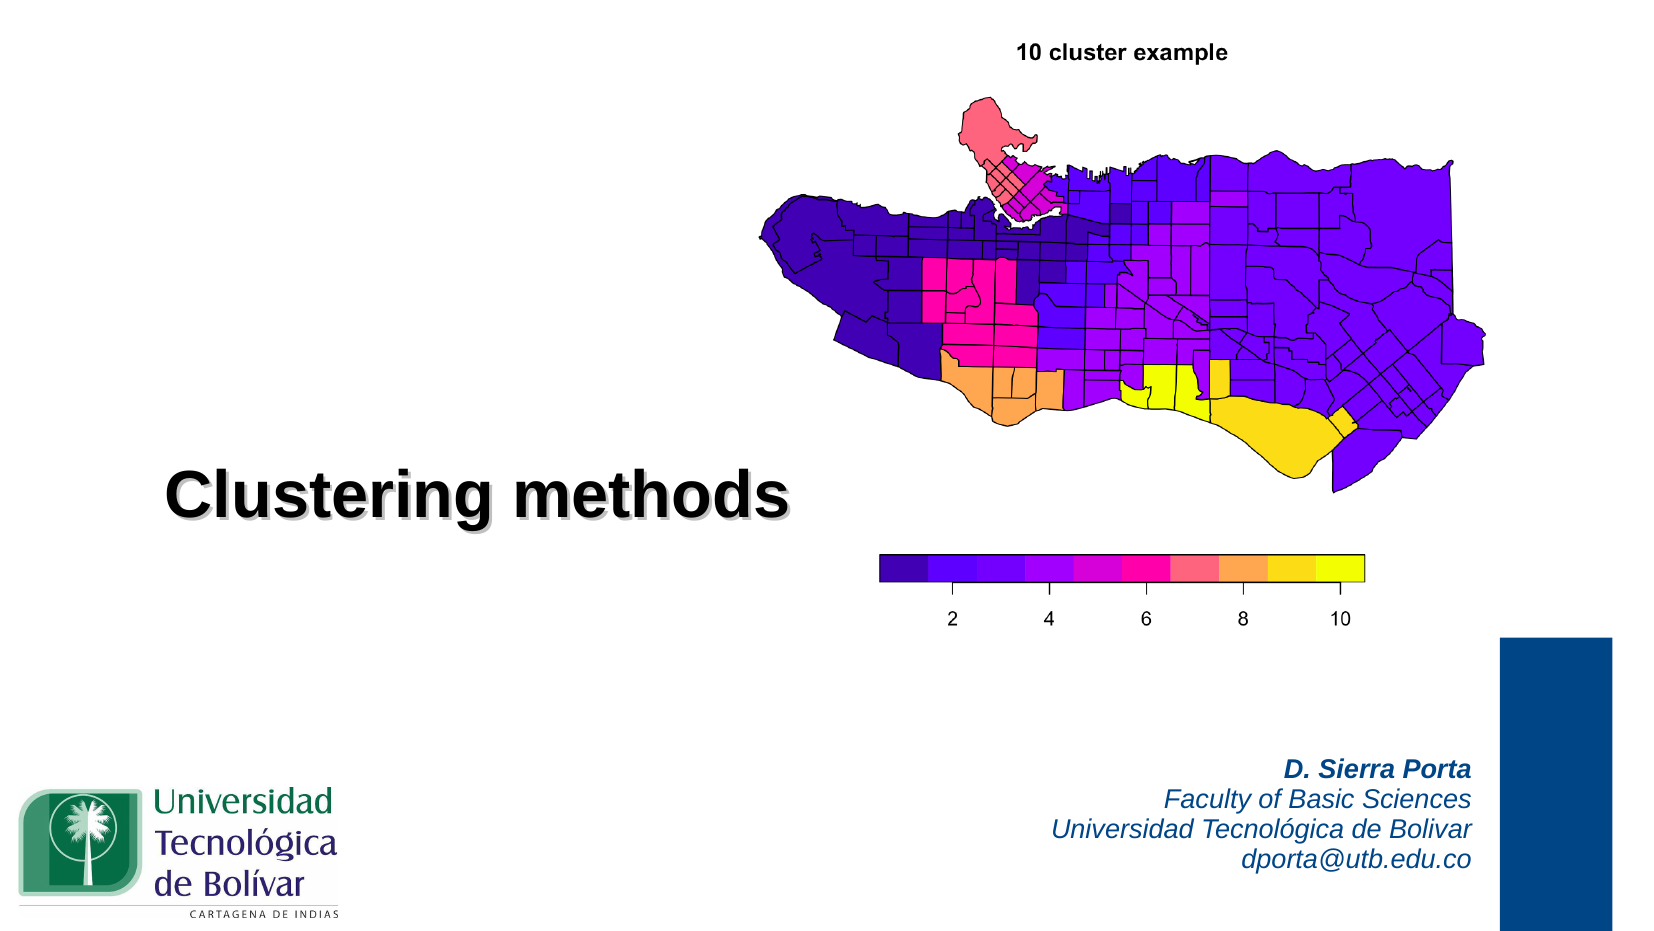

Clustering methods
D. Sierra Porta
Faculty of Basic Sciences
Universidad Tecnológica de Bolivar
dporta@utb.edu.co